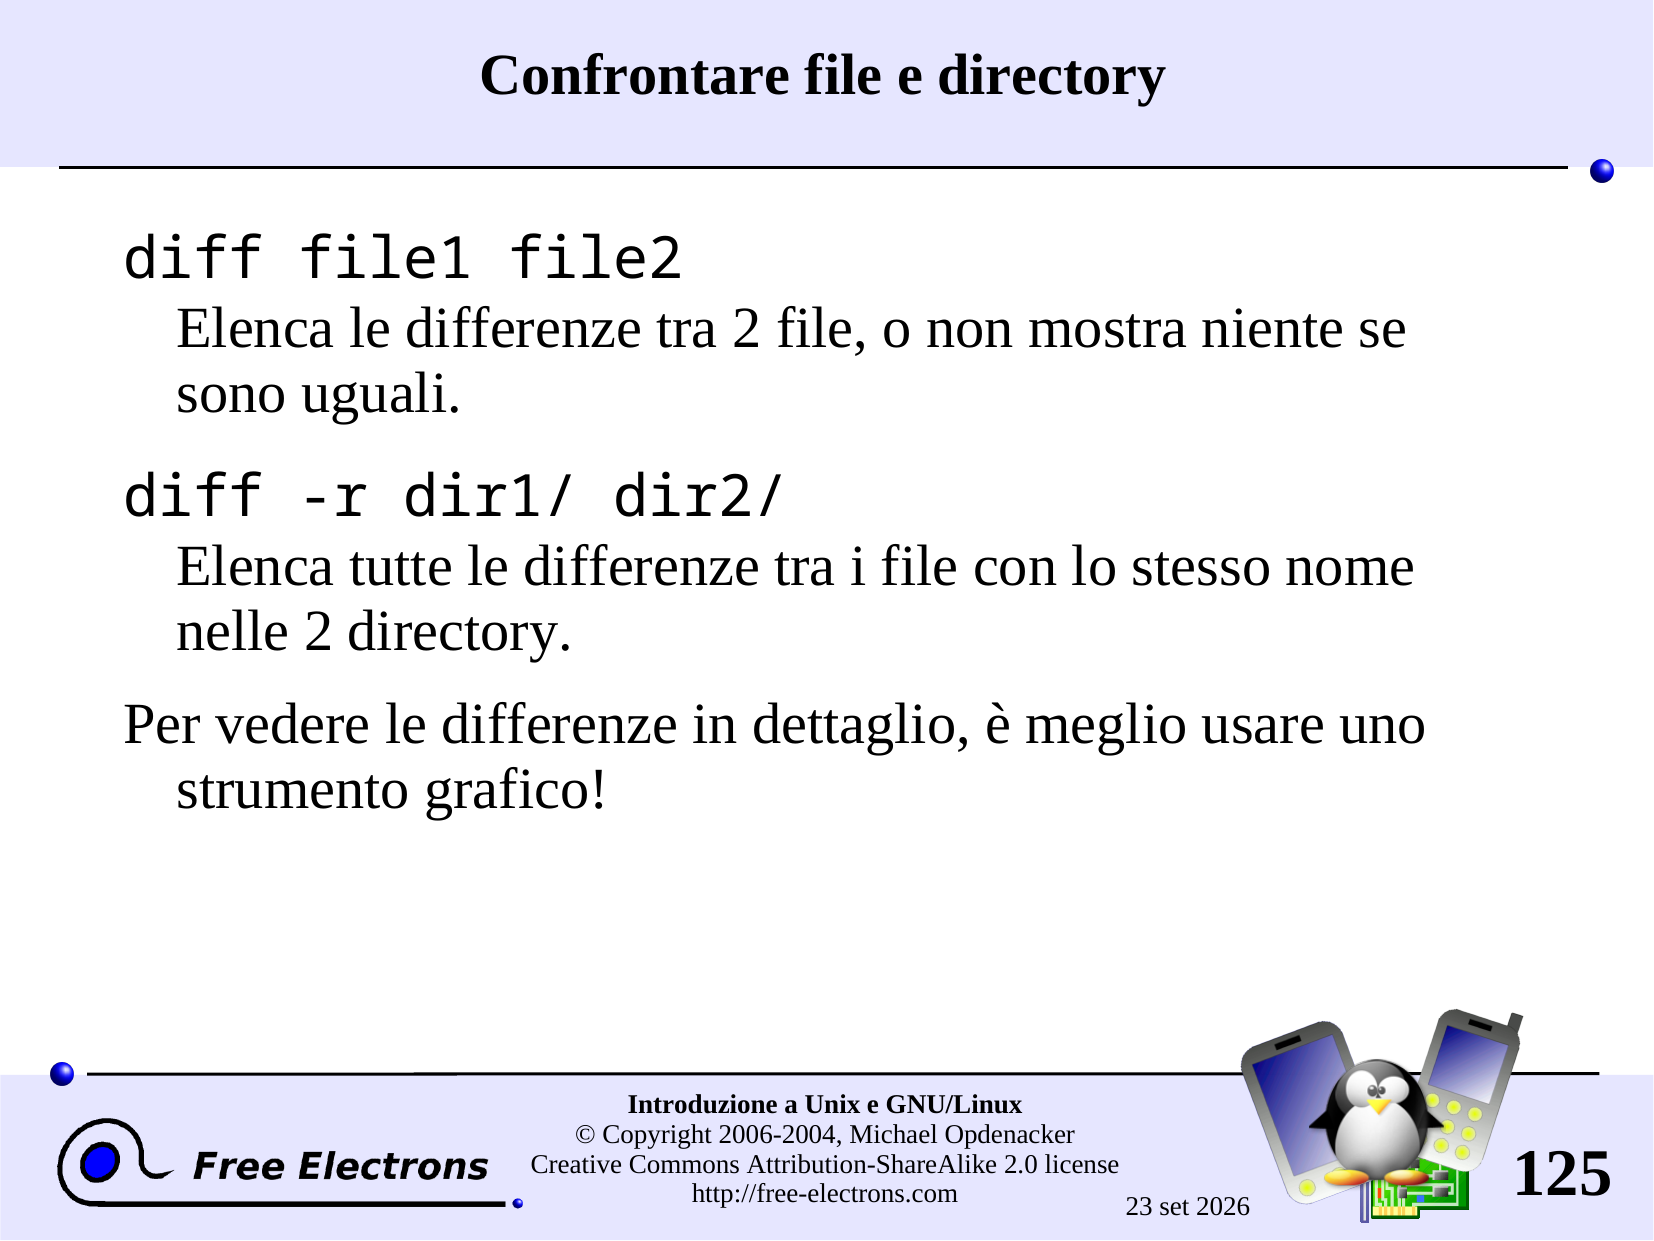

# Confrontare file e directory
diff file1 file2
Elenca le differenze tra 2 file, o non mostra niente se sono uguali.
diff -r dir1/ dir2/
Elenca tutte le differenze tra i file con lo stesso nome nelle 2 directory.
Per vedere le differenze in dettaglio, è meglio usare uno strumento grafico!